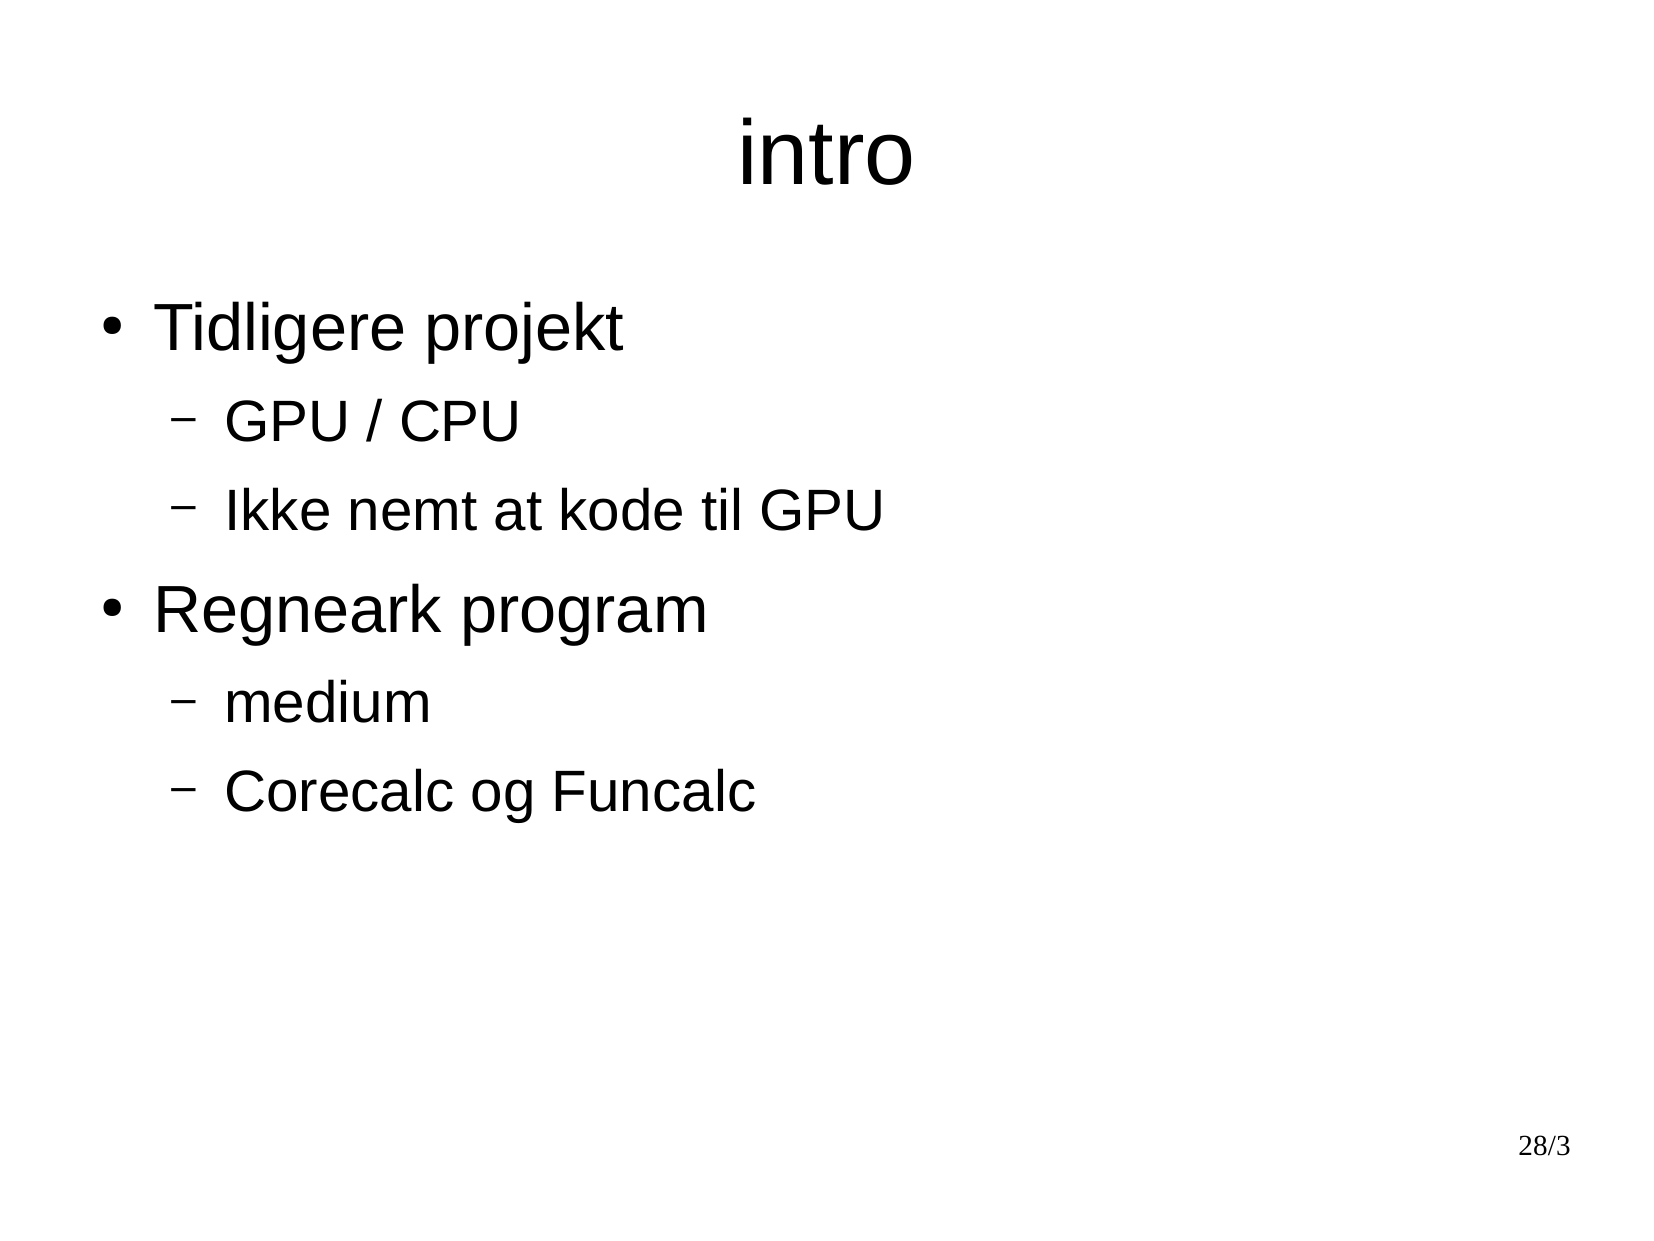

# intro
Tidligere projekt
GPU / CPU
Ikke nemt at kode til GPU
Regneark program
medium
Corecalc og Funcalc
3